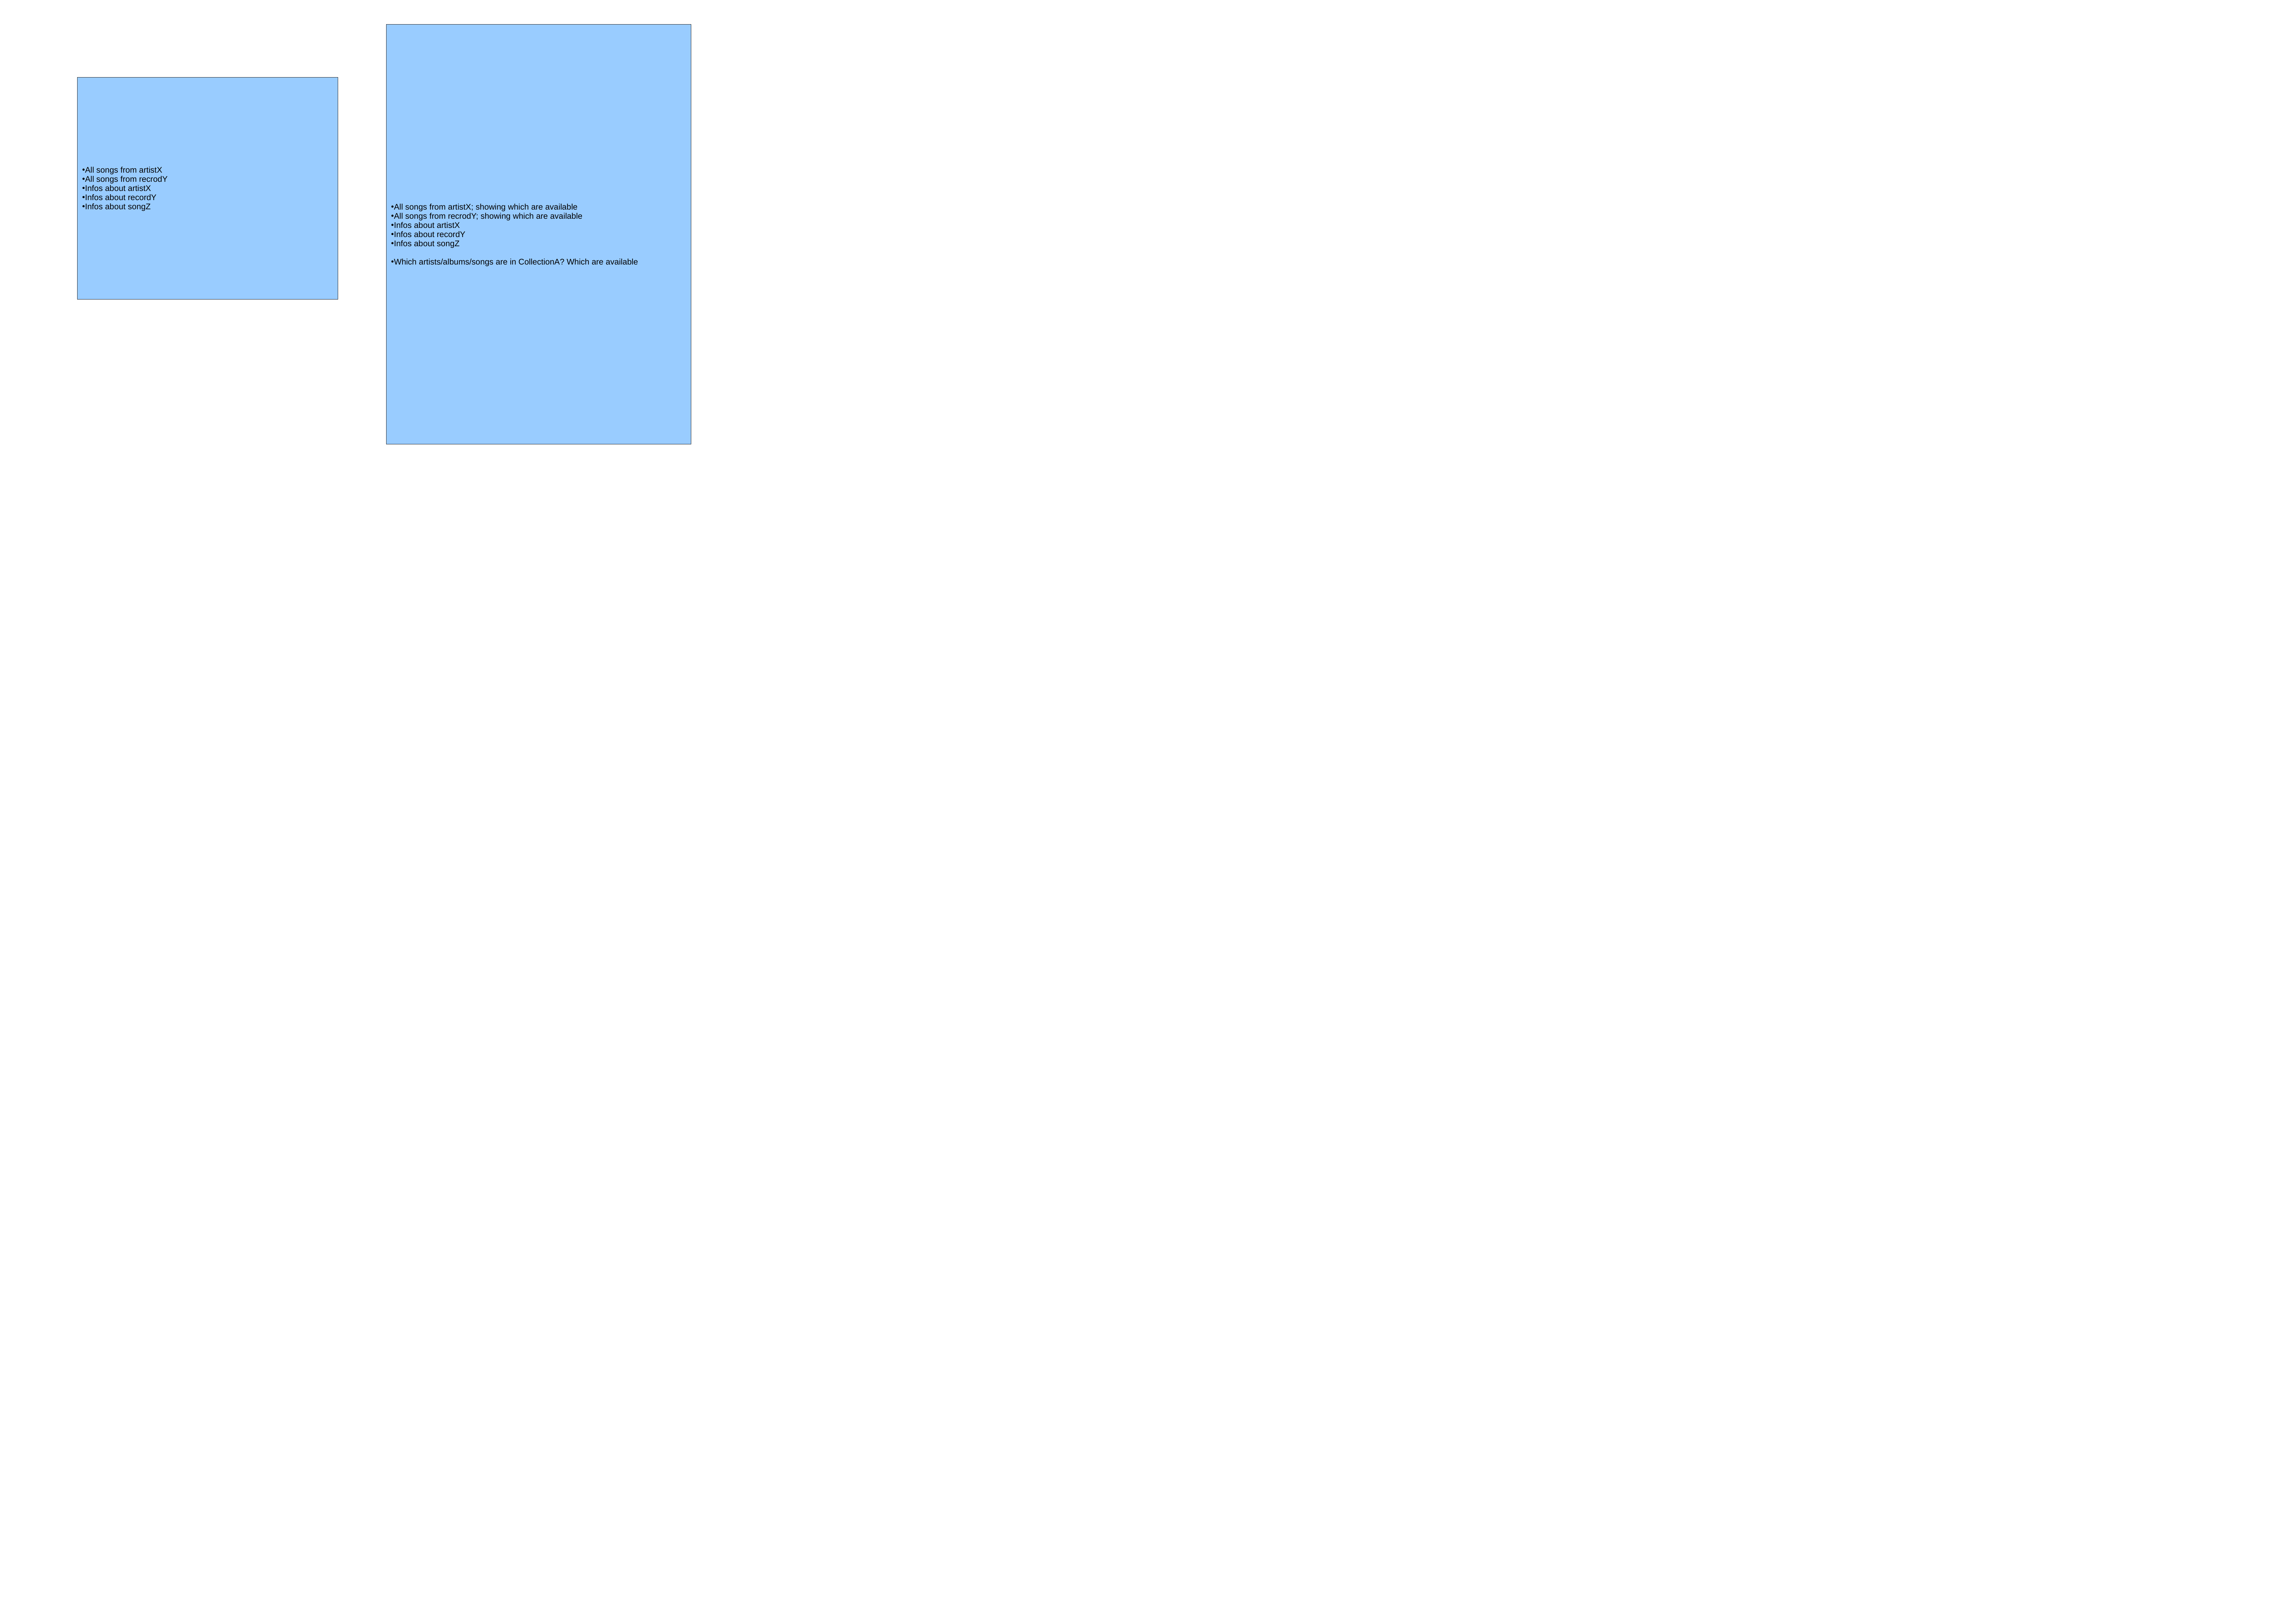

All songs from artistX; showing which are available
All songs from recrodY; showing which are available
Infos about artistX
Infos about recordY
Infos about songZ
Which artists/albums/songs are in CollectionA? Which are available
All songs from artistX
All songs from recrodY
Infos about artistX
Infos about recordY
Infos about songZ